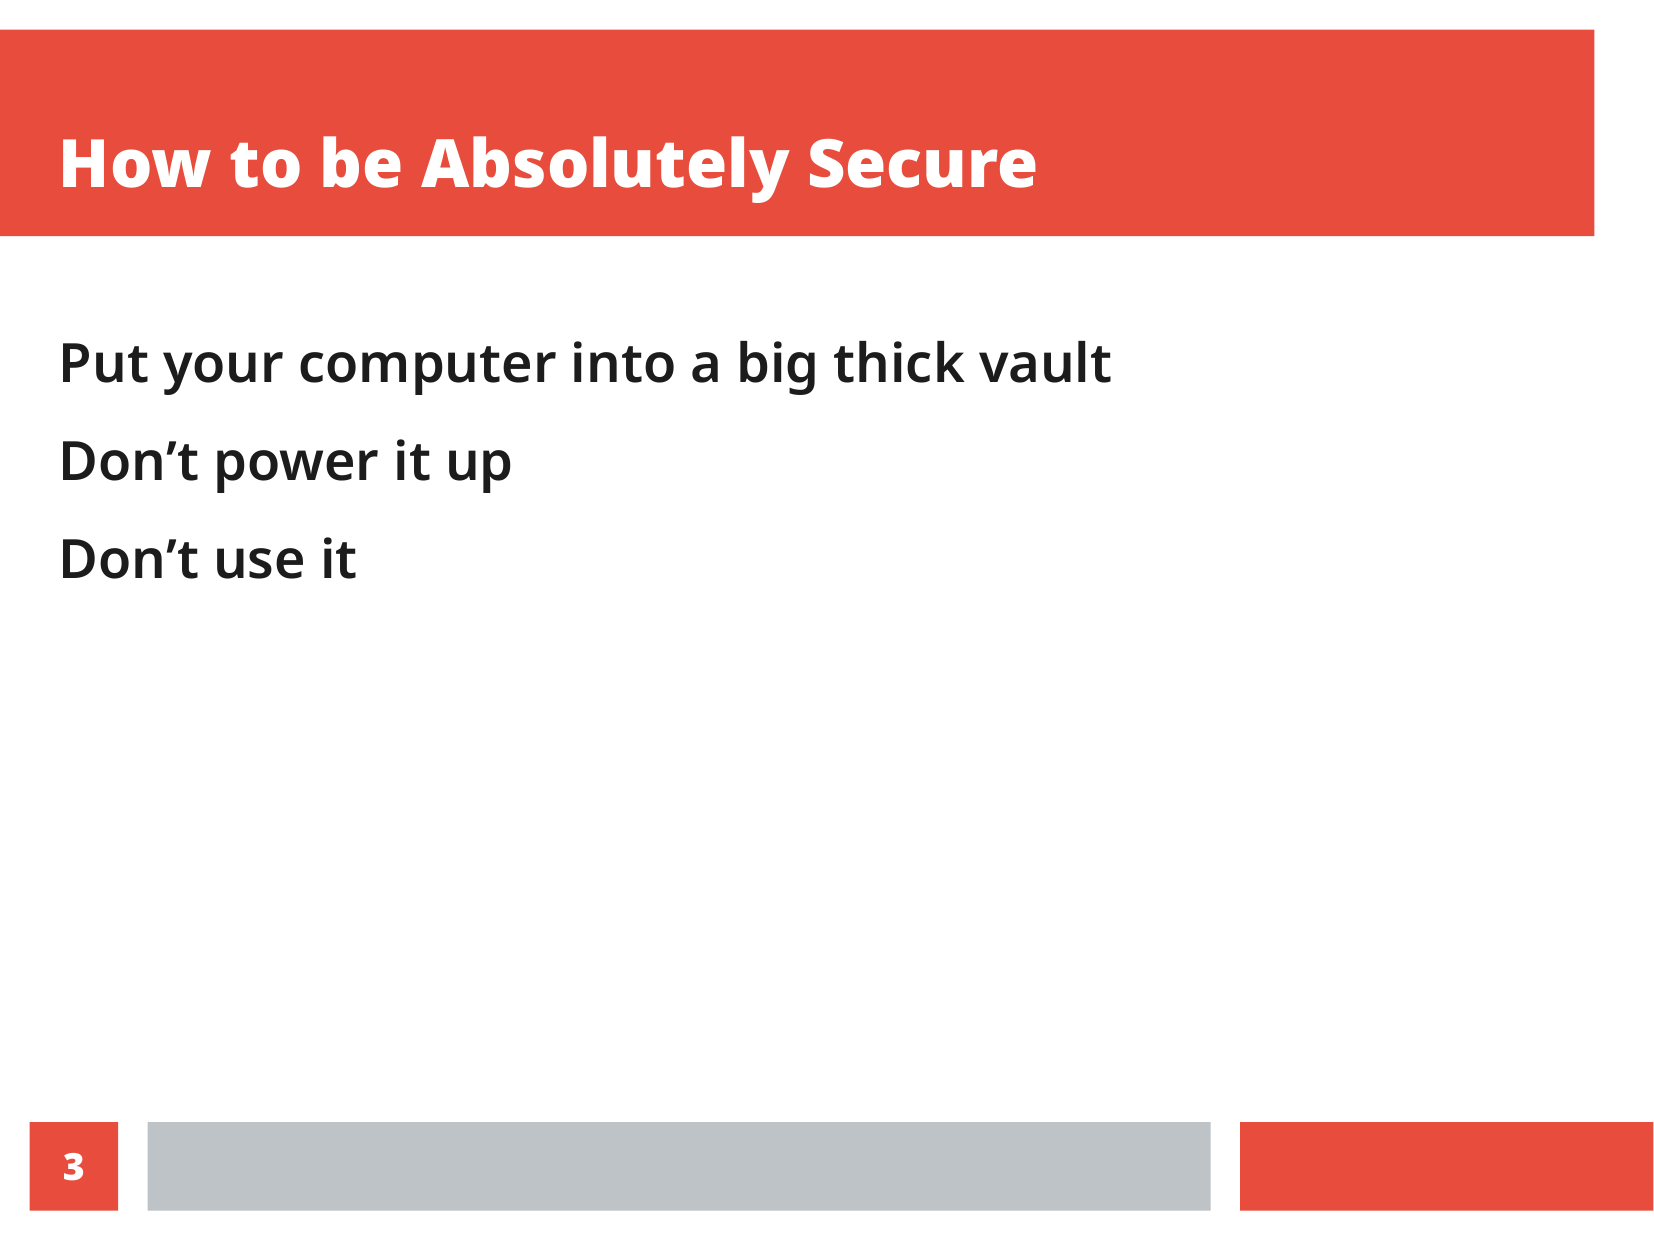

# How to be Absolutely Secure
Put your computer into a big thick vault
Don’t power it up
Don’t use it
3